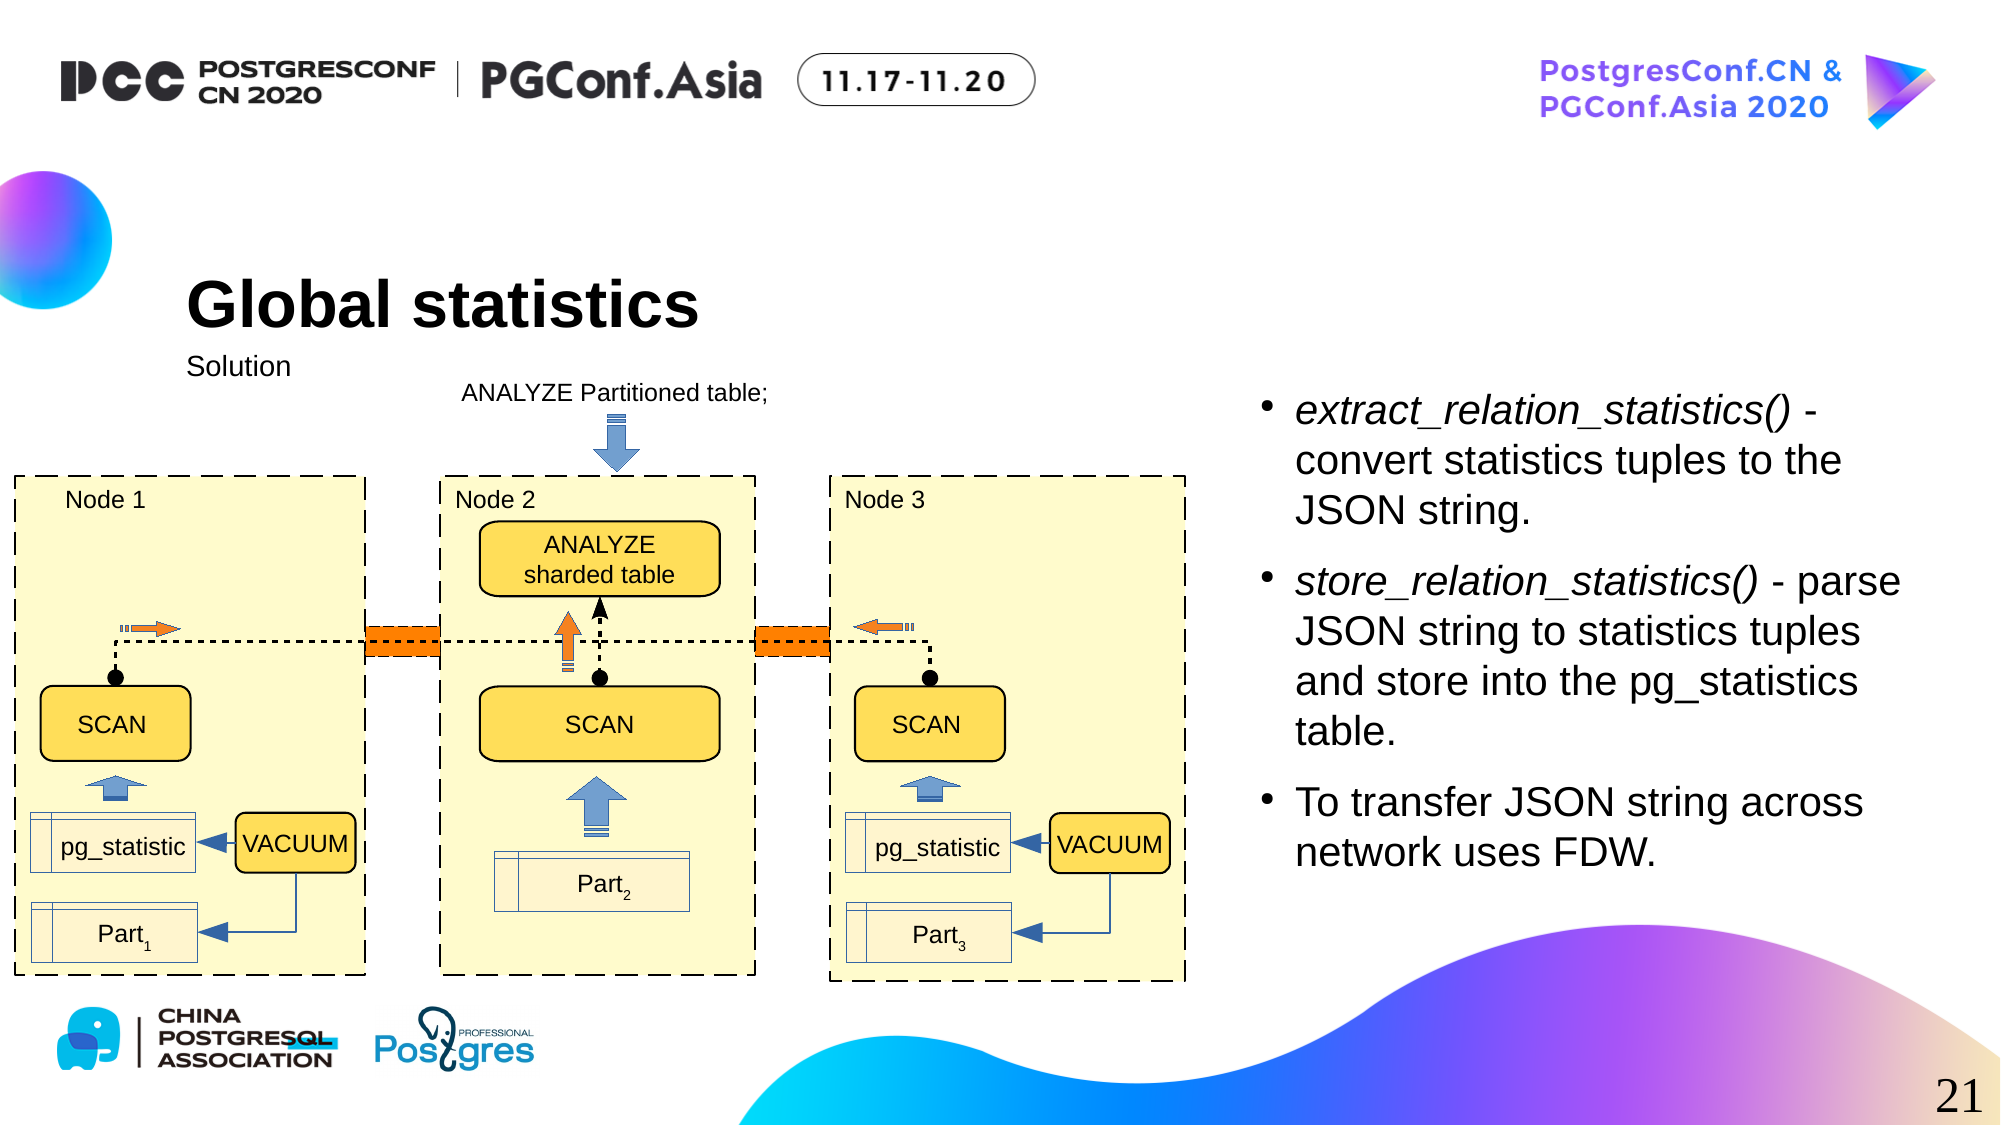

Global statistics
Solution
ANALYZE Partitioned table;
extract_relation_statistics() - convert statistics tuples to the JSON string.
store_relation_statistics() - parse JSON string to statistics tuples and store into the pg_statistics table.
To transfer JSON string across network uses FDW.
Node 1
Node 2
Node 3
ANALYZE
sharded table
SCAN
SCAN
SCAN
pg_statistic
pg_statistic
VACUUM
VACUUM
Part2
Part1
Part3